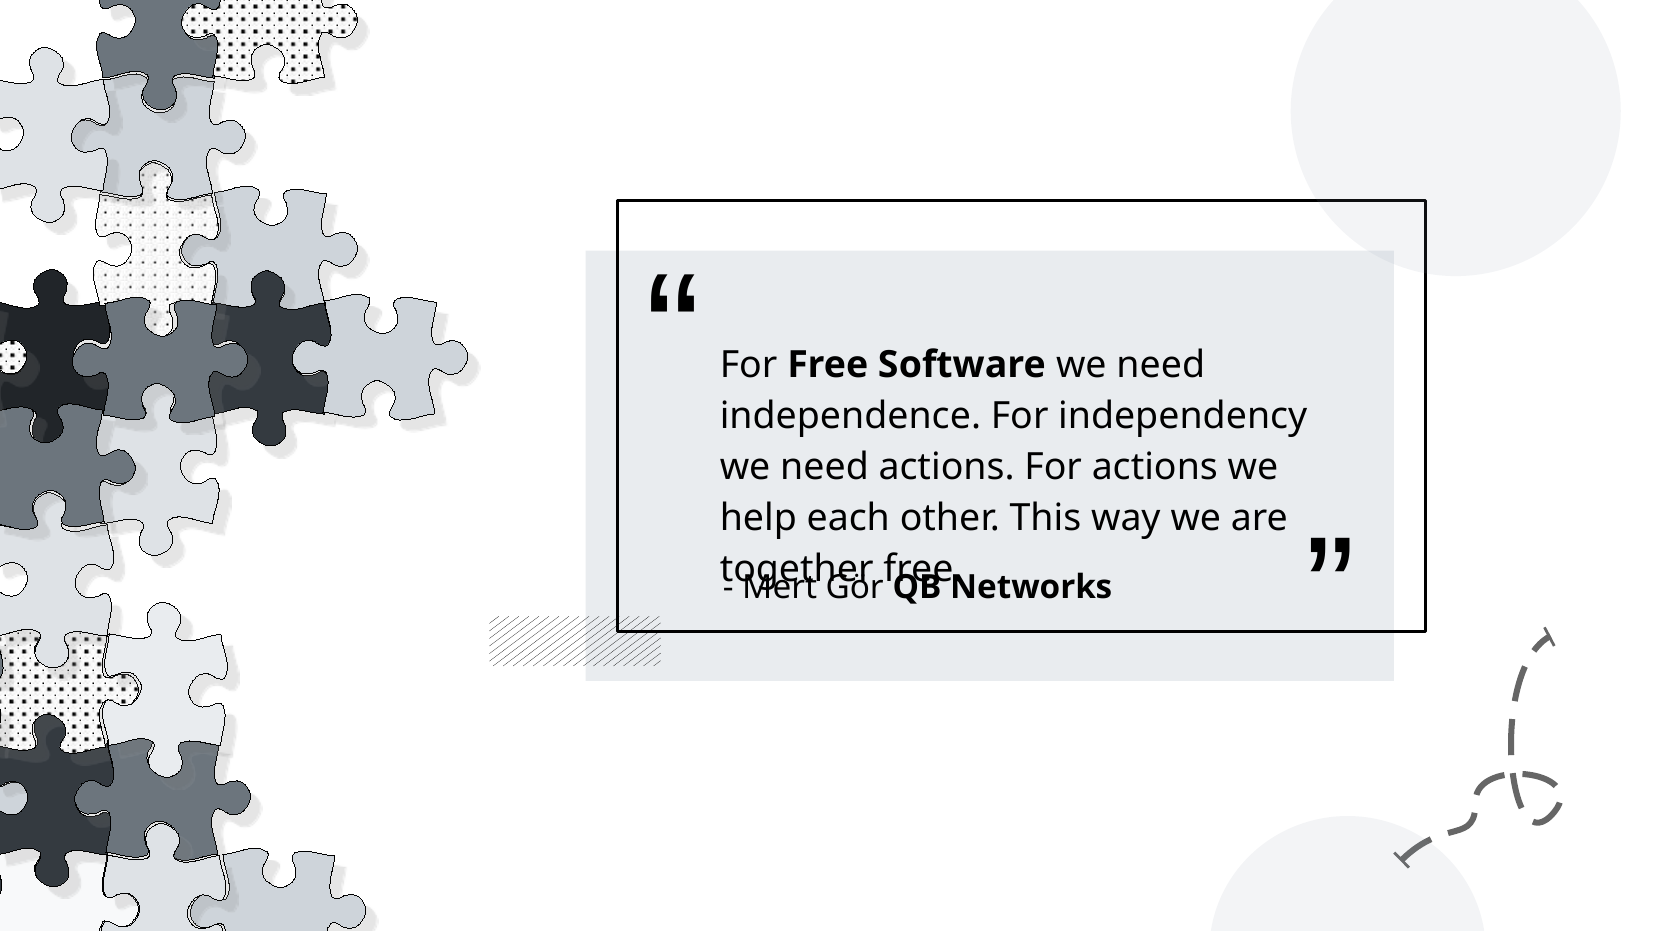

For Free Software we need independence. For independency we need actions. For actions we help each other. This way we are together free.
- Mert Gör QB Networks